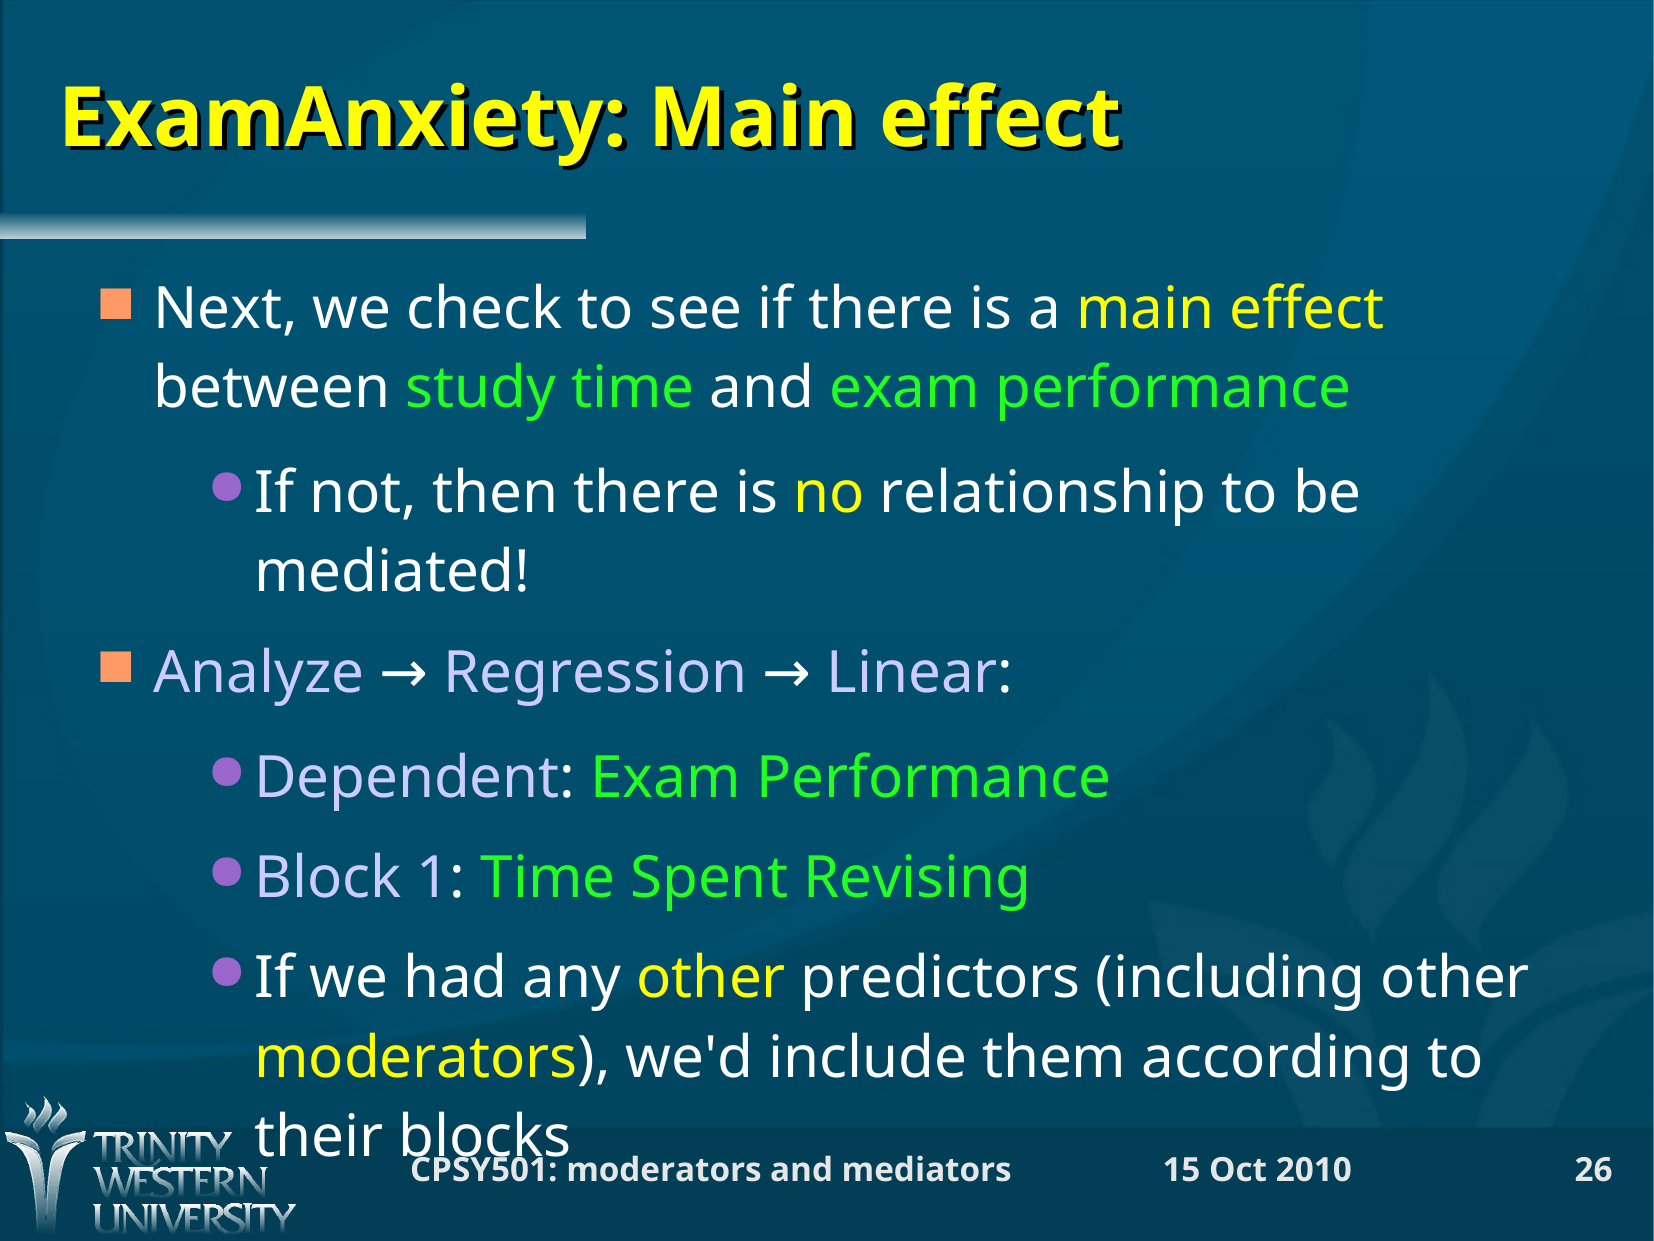

# ExamAnxiety: Main effect
Next, we check to see if there is a main effect between study time and exam performance
If not, then there is no relationship to be mediated!
Analyze → Regression → Linear:
Dependent: Exam Performance
Block 1: Time Spent Revising
If we had any other predictors (including other moderators), we'd include them according to their blocks
CPSY501: moderators and mediators
15 Oct 2010
26